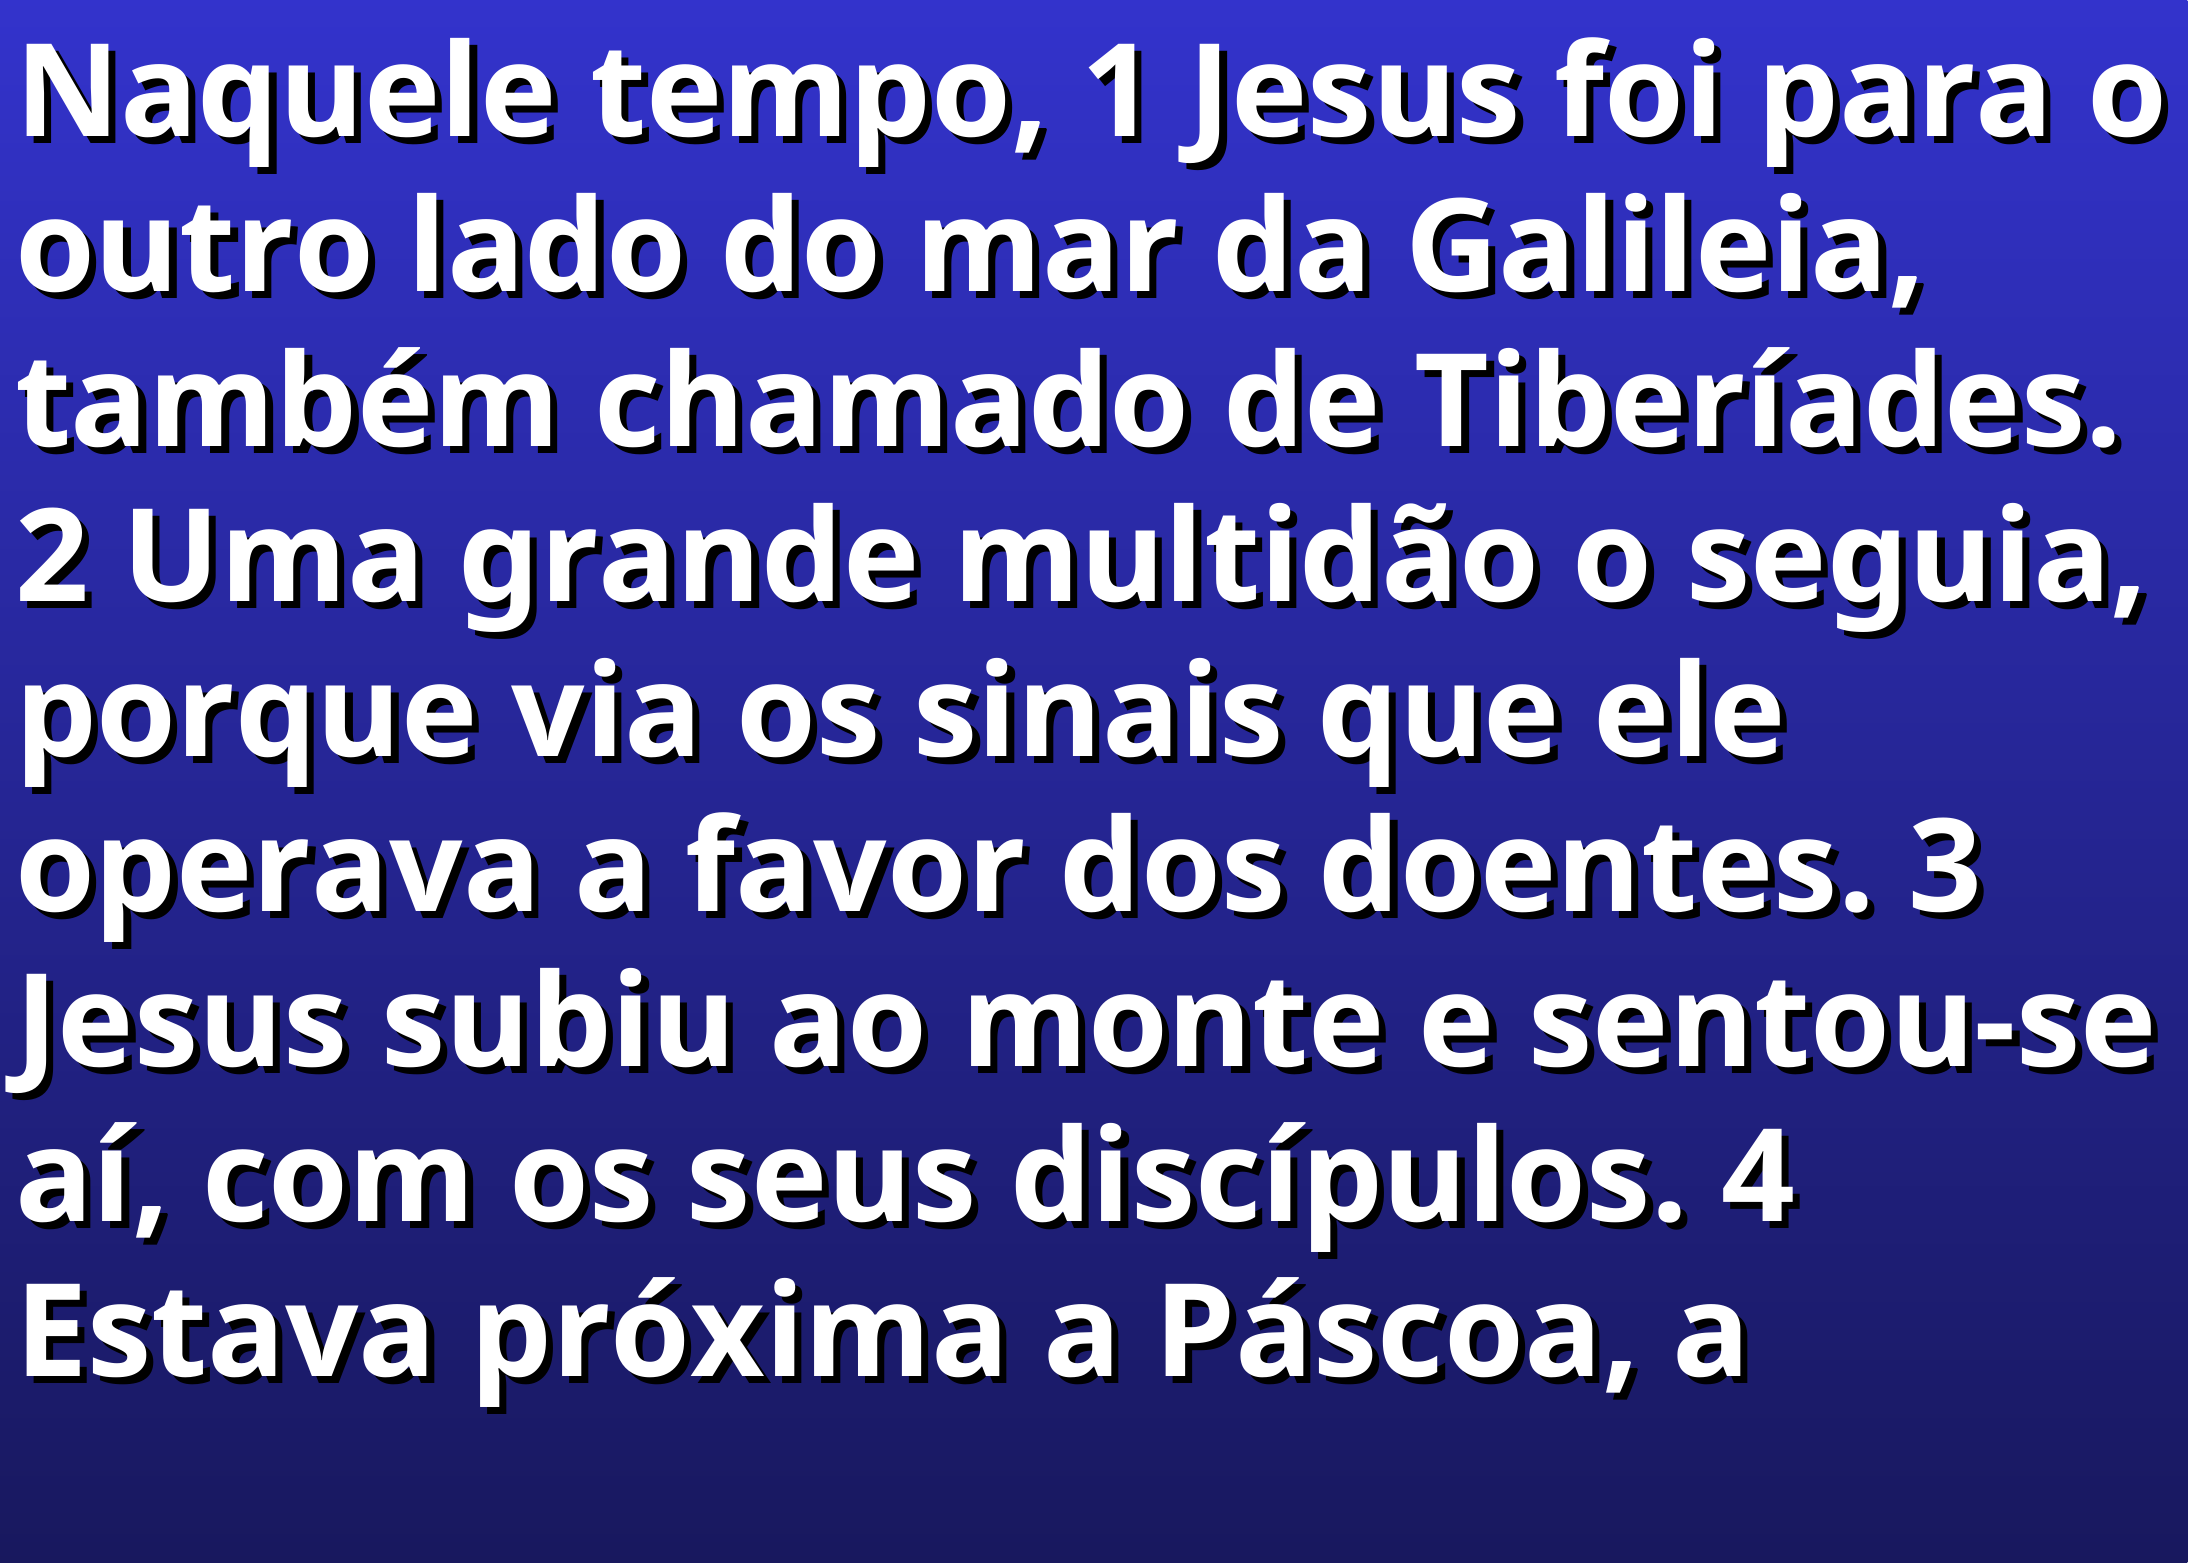

Naquele tempo, 1 Jesus foi para o outro lado do mar da Galileia, também chamado de Tiberíades. 2 Uma grande multidão o seguia, porque via os sinais que ele operava a favor dos doentes. 3 Jesus subiu ao monte e sentou-se aí, com os seus discípulos. 4 Estava próxima a Páscoa, a